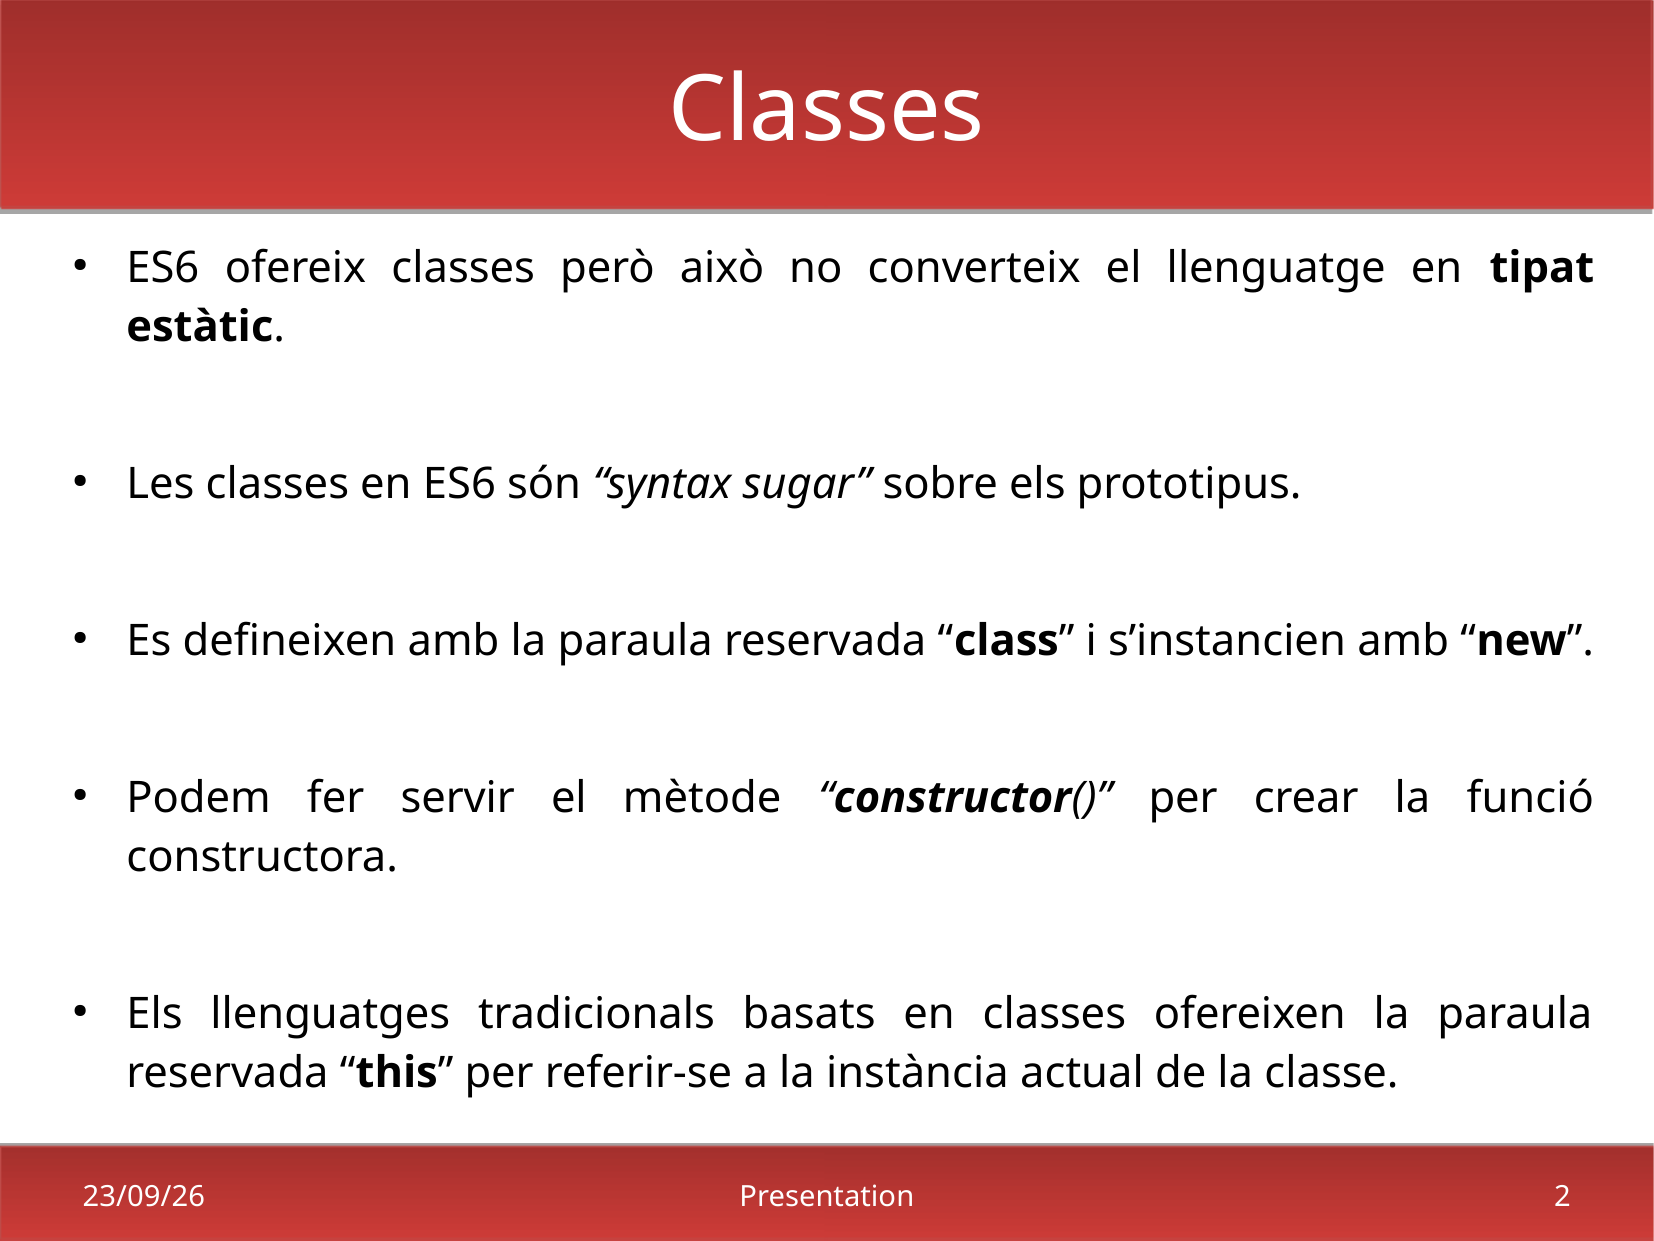

# Classes
ES6 ofereix classes però això no converteix el llenguatge en tipat estàtic.
Les classes en ES6 són “syntax sugar” sobre els prototipus.
Es defineixen amb la paraula reservada “class” i s’instancien amb “new”.
Podem fer servir el mètode “constructor()” per crear la funció constructora.
Els llenguatges tradicionals basats en classes ofereixen la paraula reservada “this” per referir-se a la instància actual de la classe.
Presentation
2